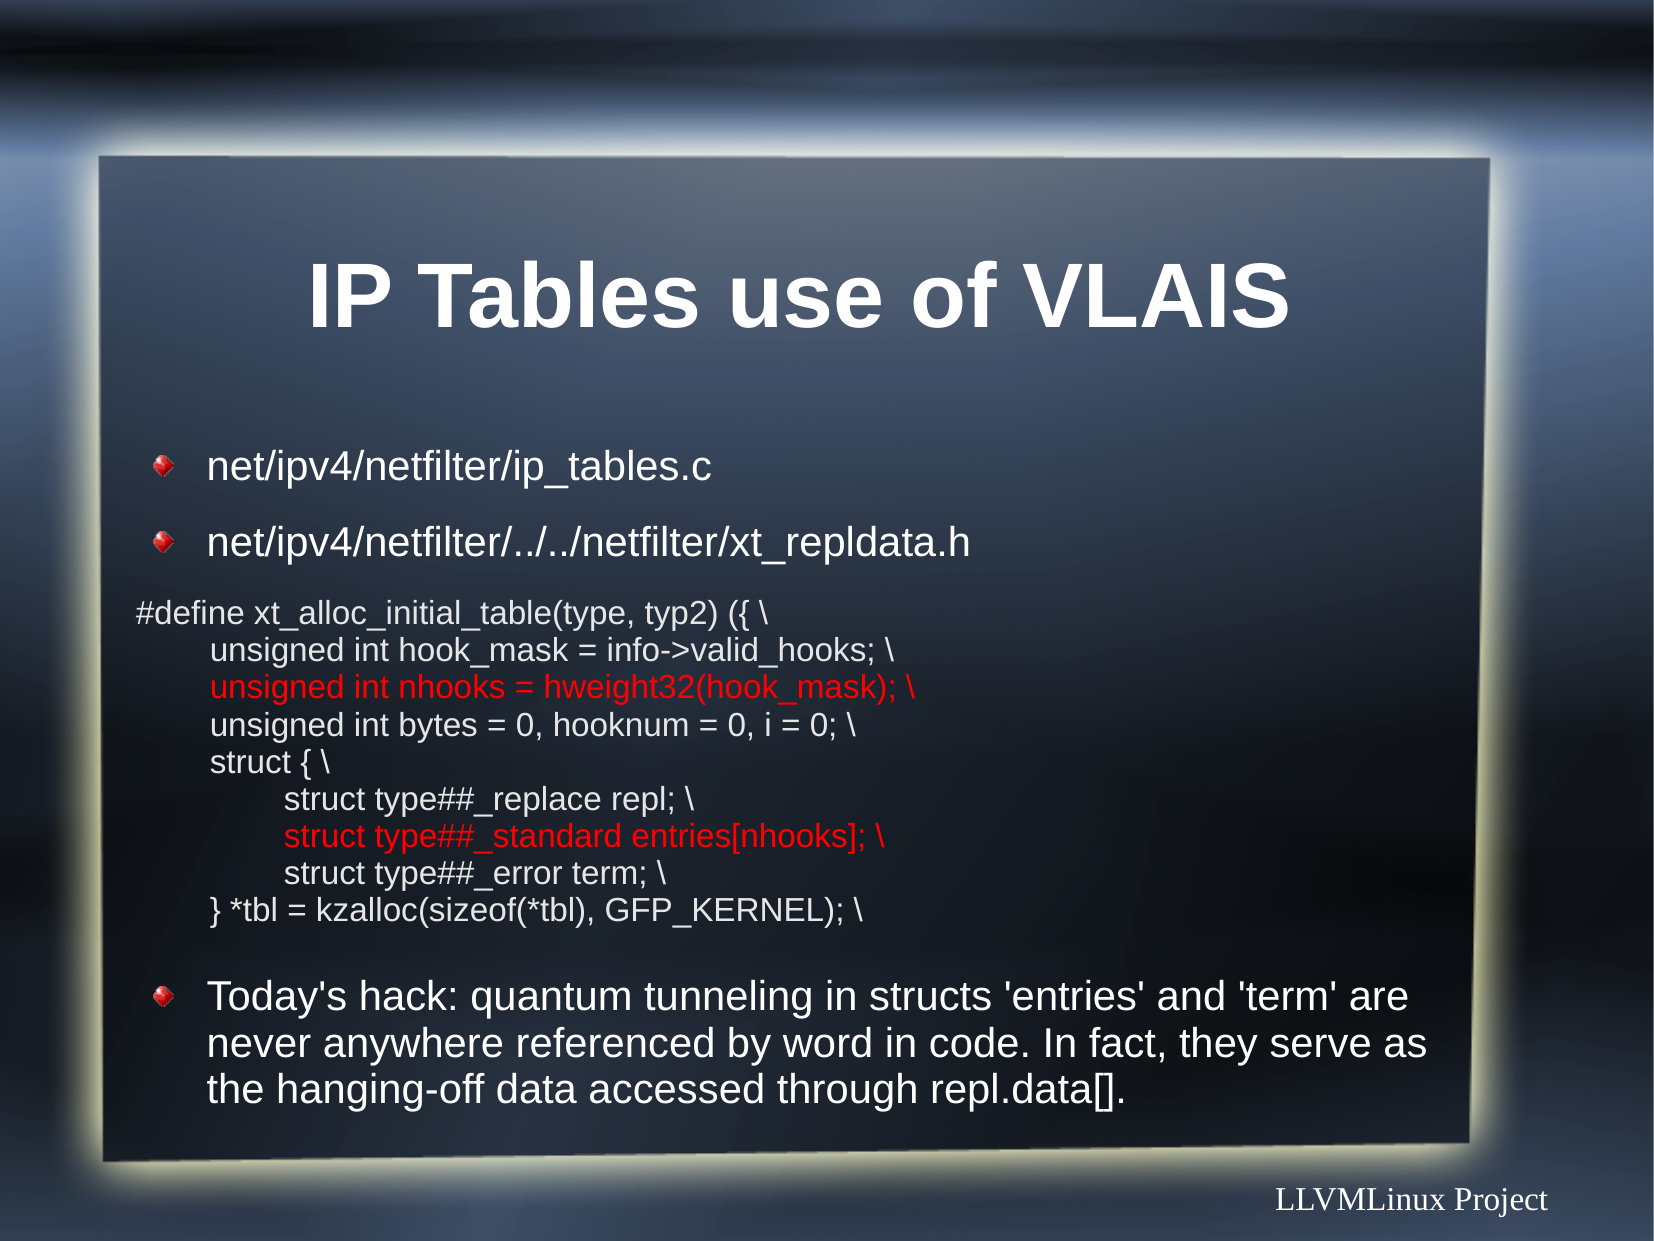

# IP Tables use of VLAIS
net/ipv4/netfilter/ip_tables.c
net/ipv4/netfilter/../../netfilter/xt_repldata.h
#define xt_alloc_initial_table(type, typ2) ({ \
 unsigned int hook_mask = info->valid_hooks; \
 unsigned int nhooks = hweight32(hook_mask); \
 unsigned int bytes = 0, hooknum = 0, i = 0; \
 struct { \
 struct type##_replace repl; \
 struct type##_standard entries[nhooks]; \
 struct type##_error term; \
 } *tbl = kzalloc(sizeof(*tbl), GFP_KERNEL); \
Today's hack: quantum tunneling in structs 'entries' and 'term' are never anywhere referenced by word in code. In fact, they serve as the hanging-off data accessed through repl.data[].